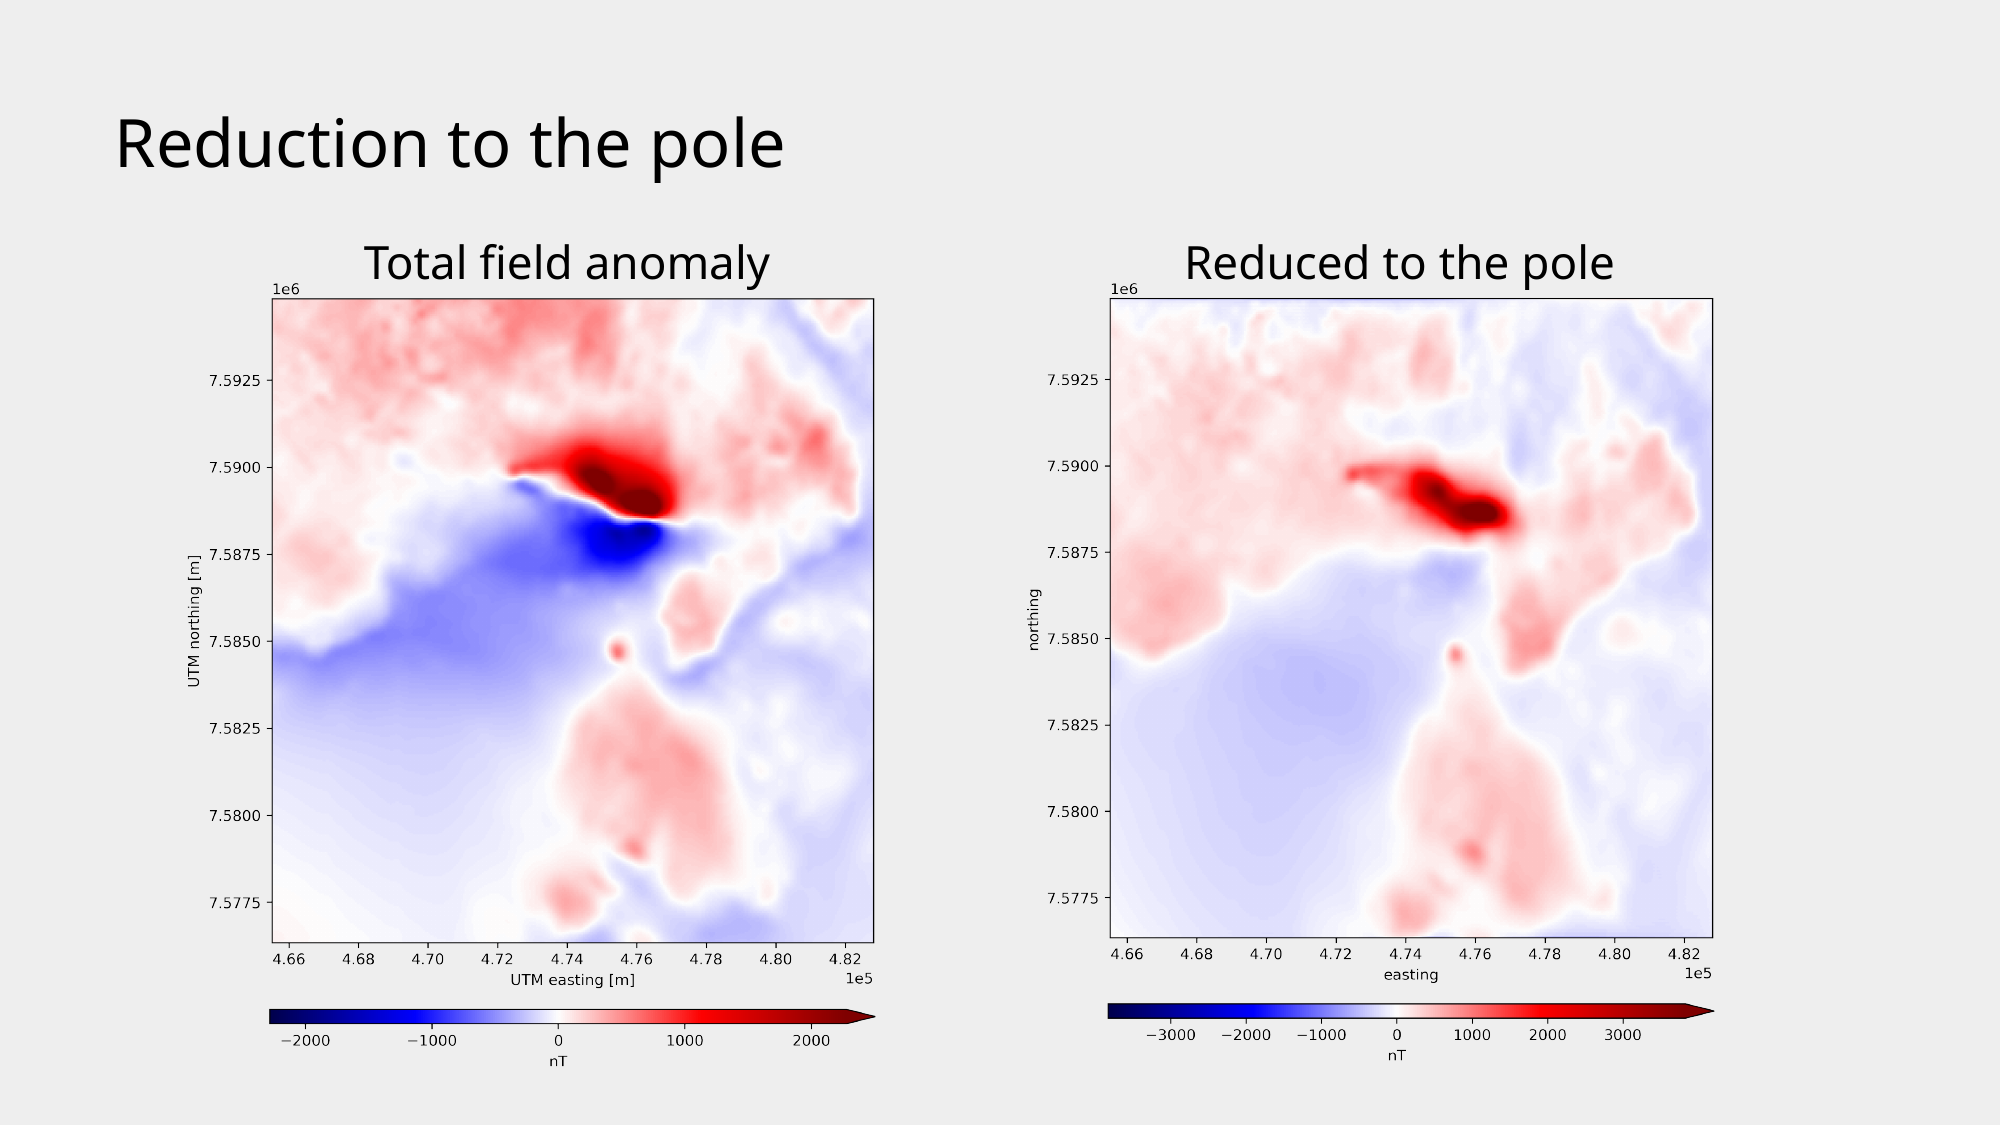

Reduction to the pole
Total field anomaly
Reduced to the pole